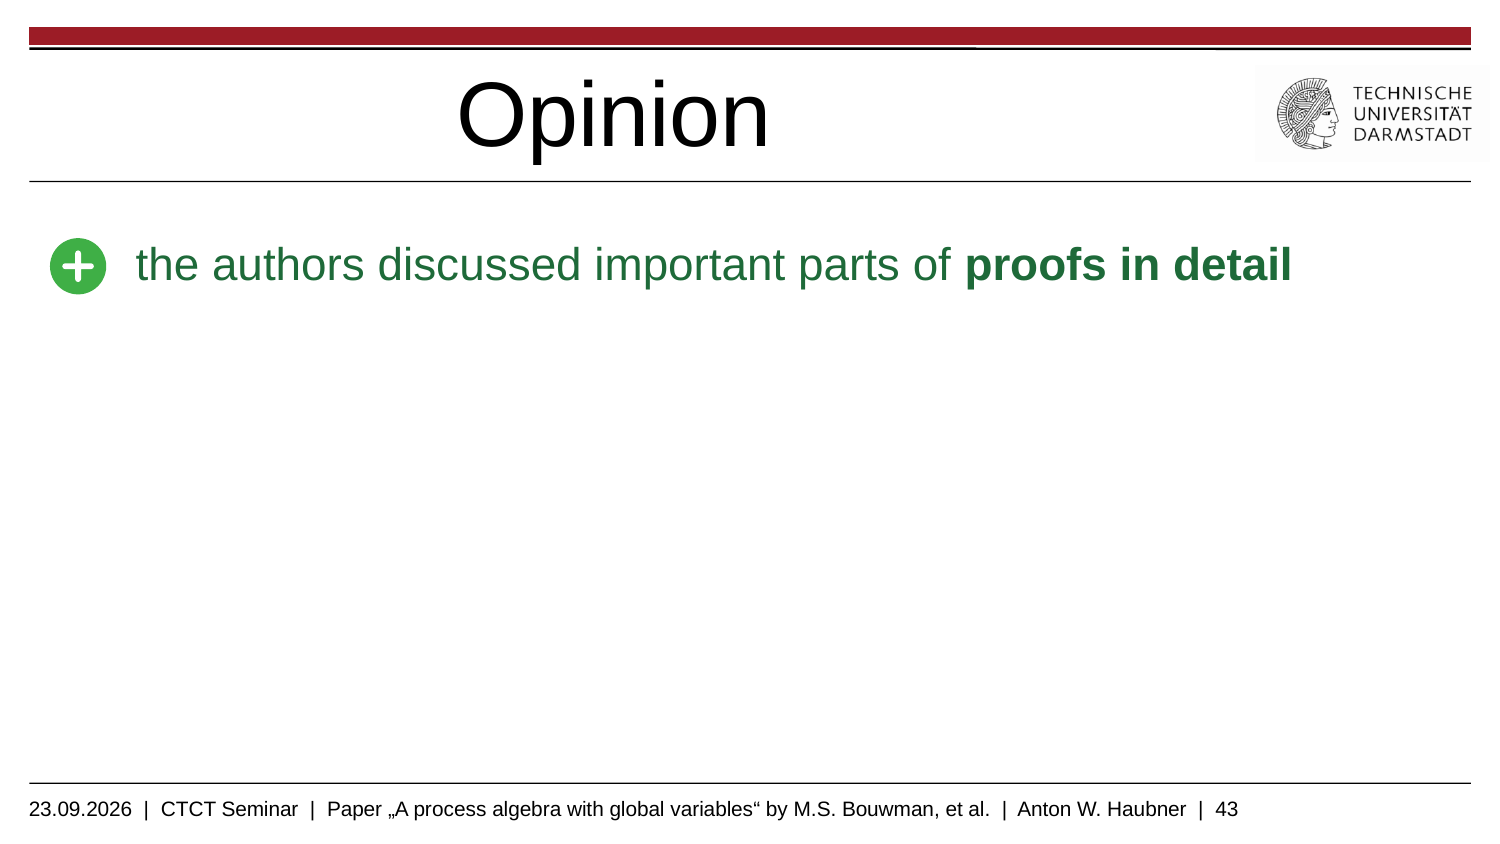

# Opinion
the authors discussed important parts of proofs in detail